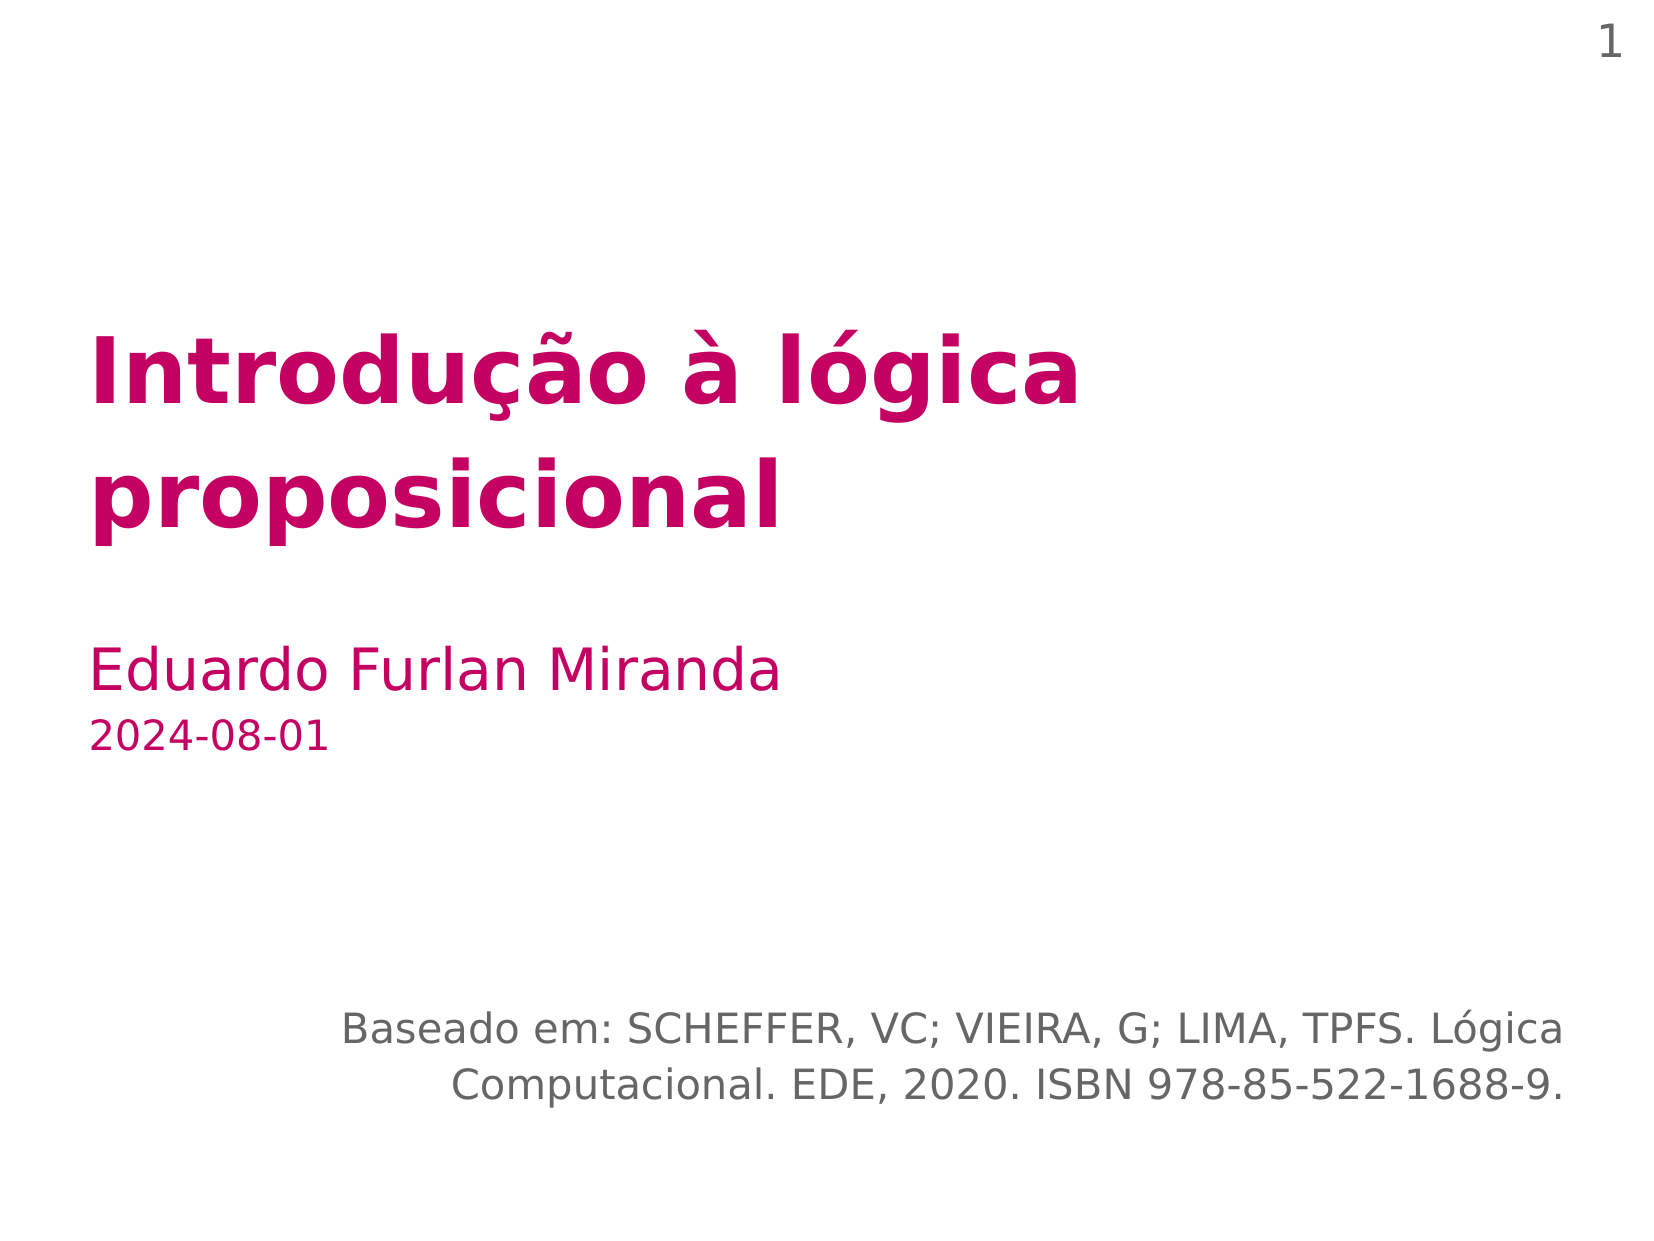

1
# Introdução à lógica proposicional Eduardo Furlan Miranda 2024-08-01
Baseado em: SCHEFFER, VC; VIEIRA, G; LIMA, TPFS. Lógica Computacional. EDE, 2020. ISBN 978-85-522-1688-9.